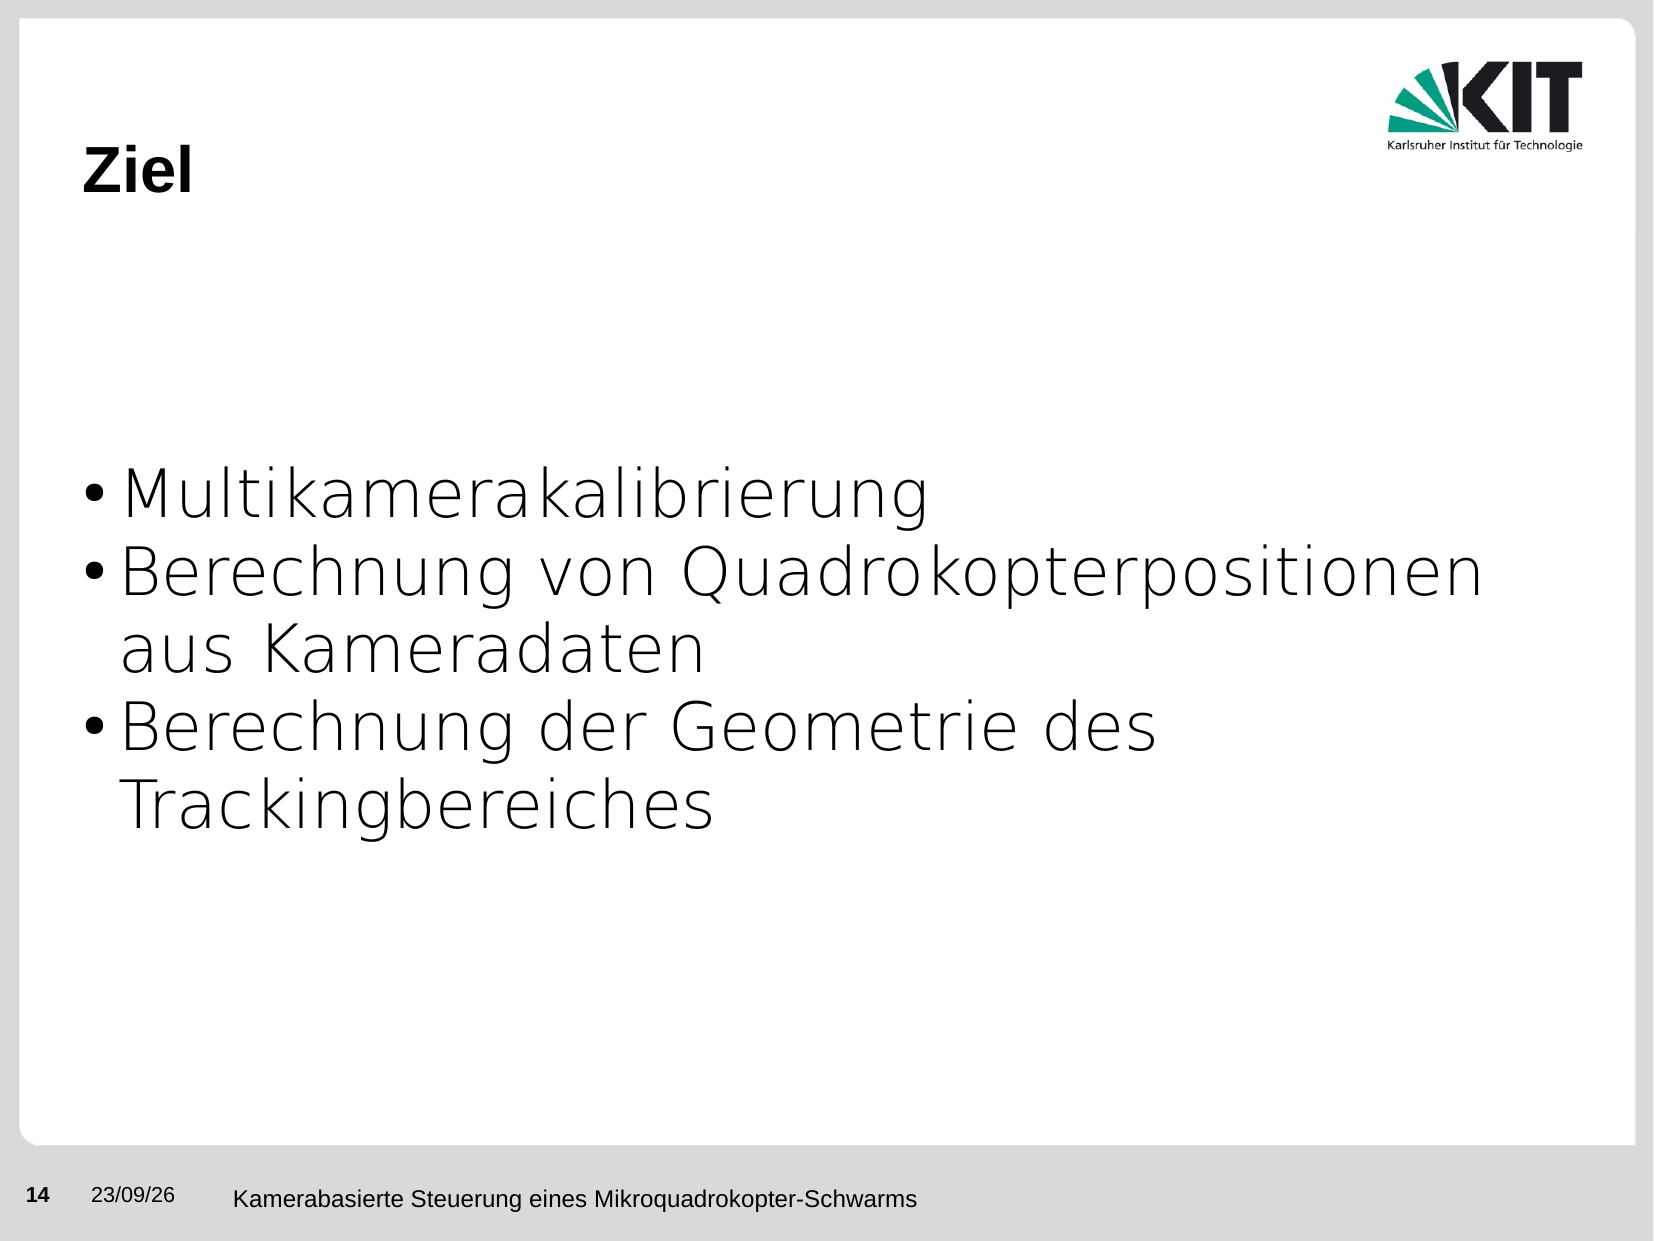

# Ziel
Multikamerakalibrierung
Berechnung von Quadrokopterpositionen aus Kameradaten
Berechnung der Geometrie des Trackingbereiches